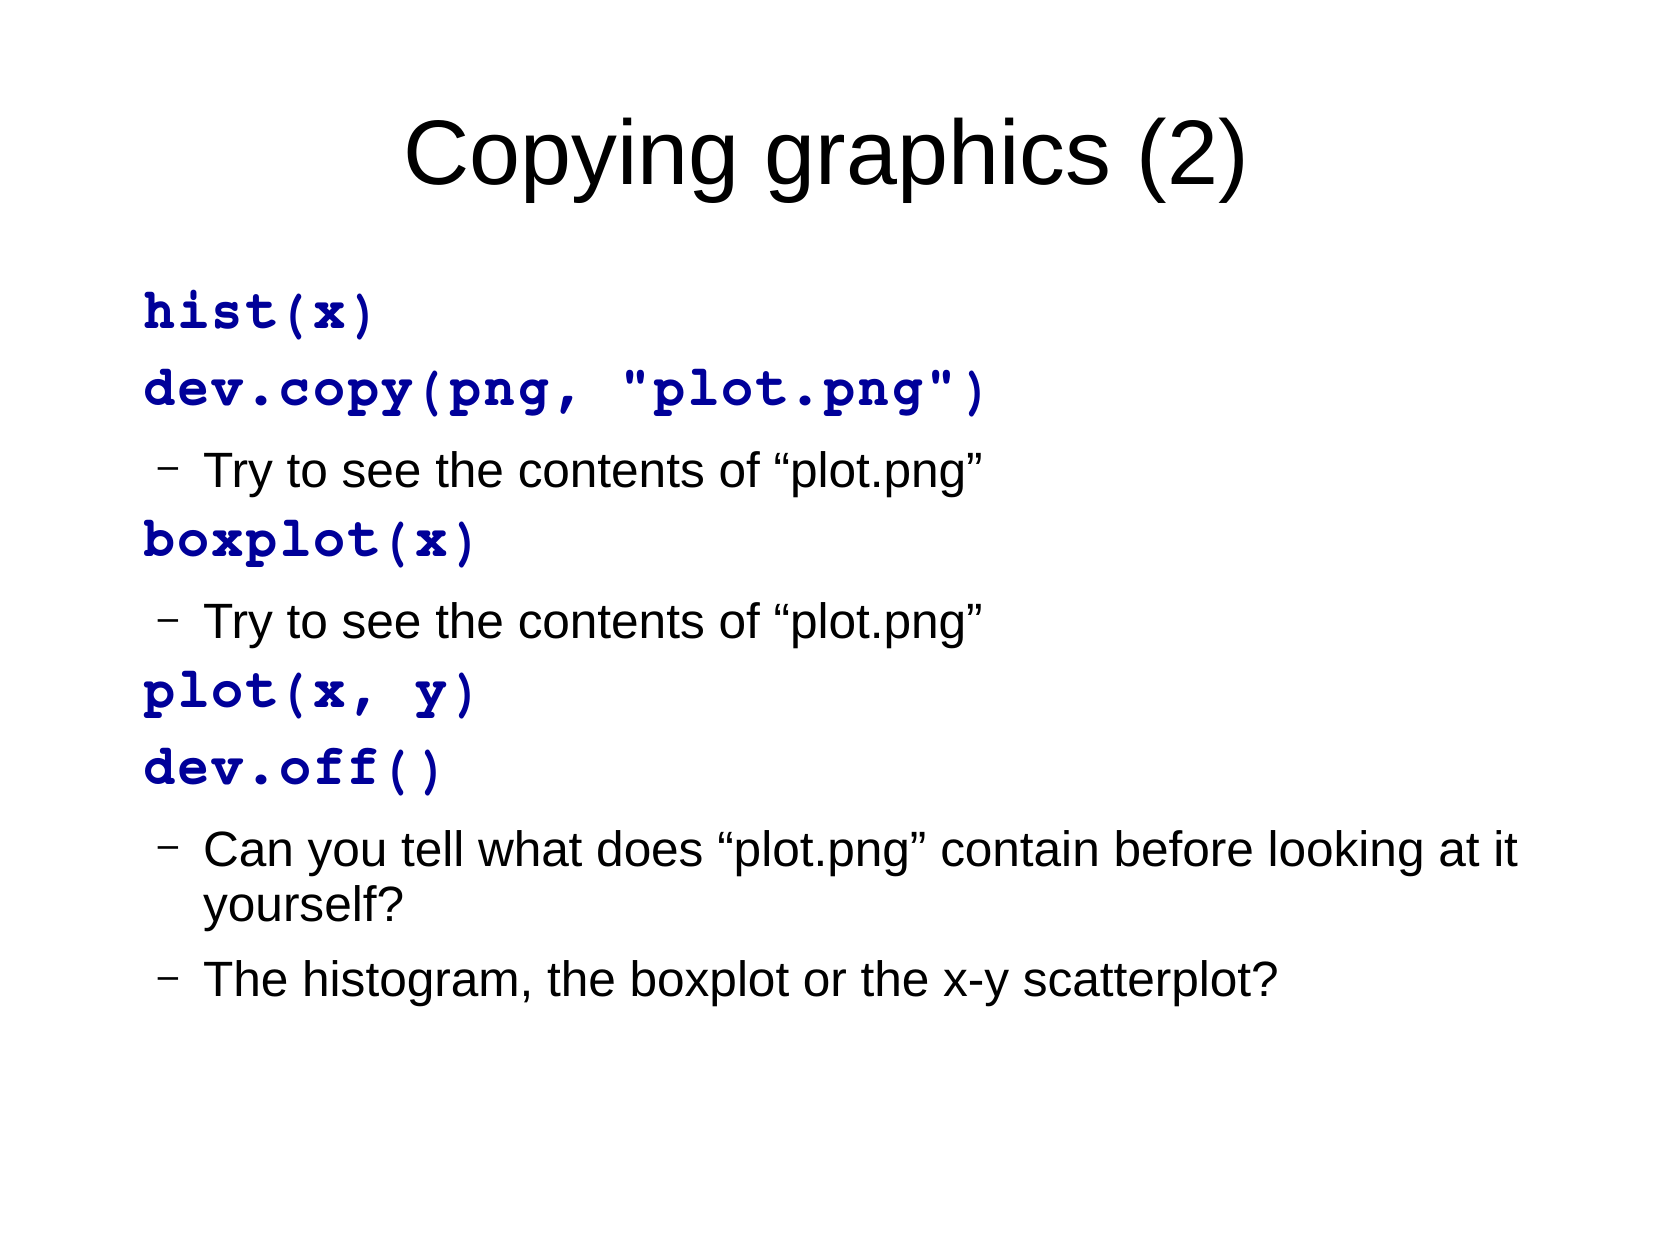

# Copying graphics (2)
hist(x)
dev.copy(png, "plot.png")
Try to see the contents of “plot.png”
boxplot(x)
Try to see the contents of “plot.png”
plot(x, y)
dev.off()
Can you tell what does “plot.png” contain before looking at it yourself?
The histogram, the boxplot or the x-y scatterplot?